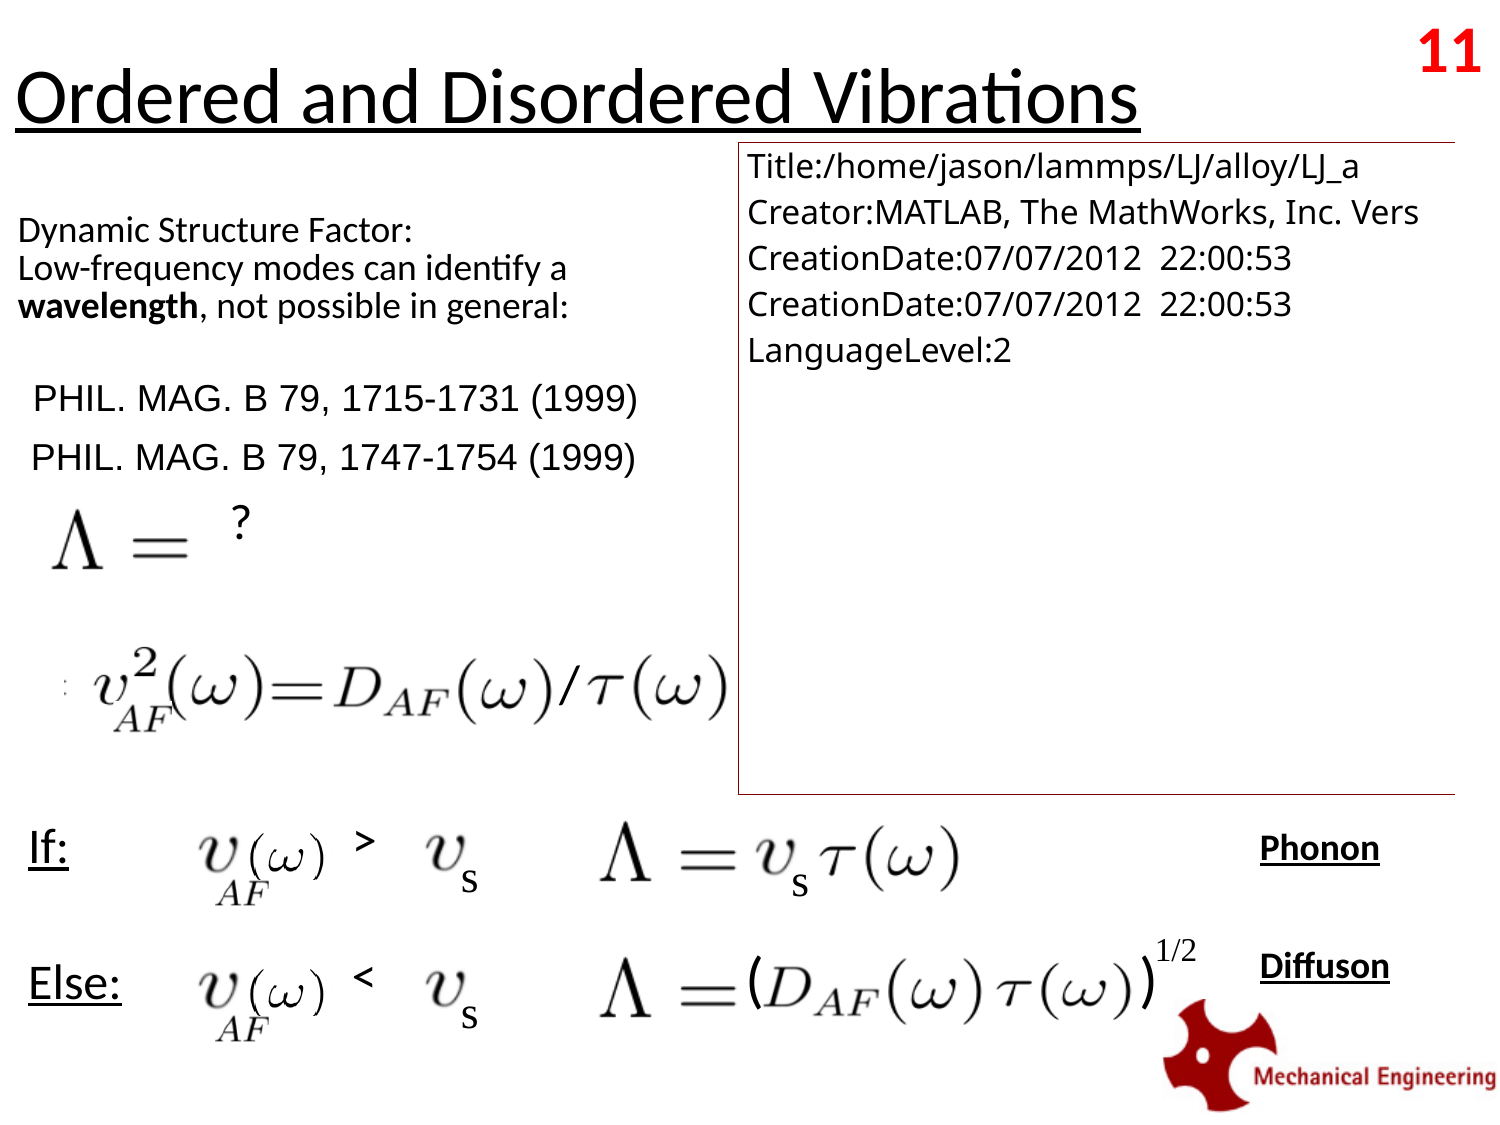

# Ordered and Disordered Vibrations
11
Dynamic Structure Factor:
Low-frequency modes can identify a wavelength, not possible in general:
PHIL. MAG. B 79, 1715-1731 (1999)
PHIL. MAG. B 79, 1747-1754 (1999)
?
/
s
>
s
If:
Phonon
s
<
1/2
Diffuson
(
)
Else: